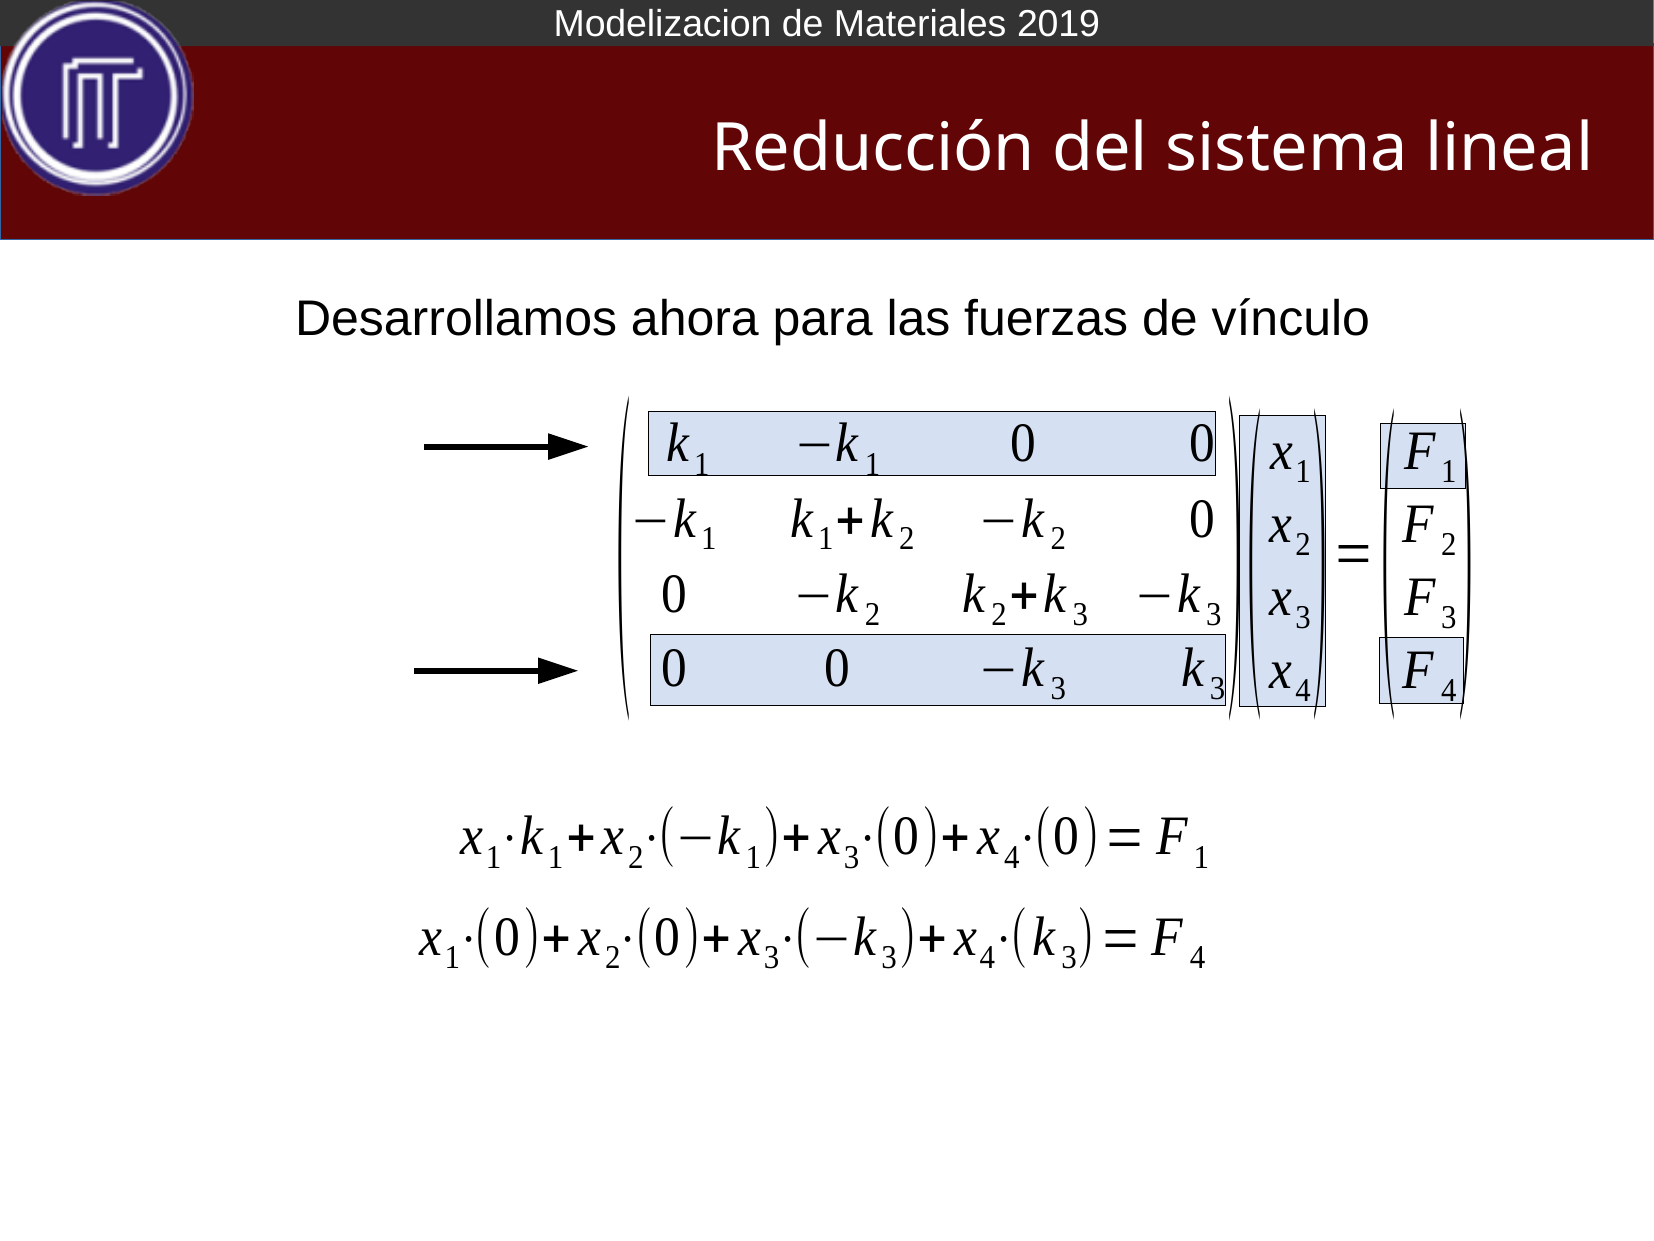

# Reducción del sistema lineal
Desarrollamos ahora para las fuerzas de vínculo